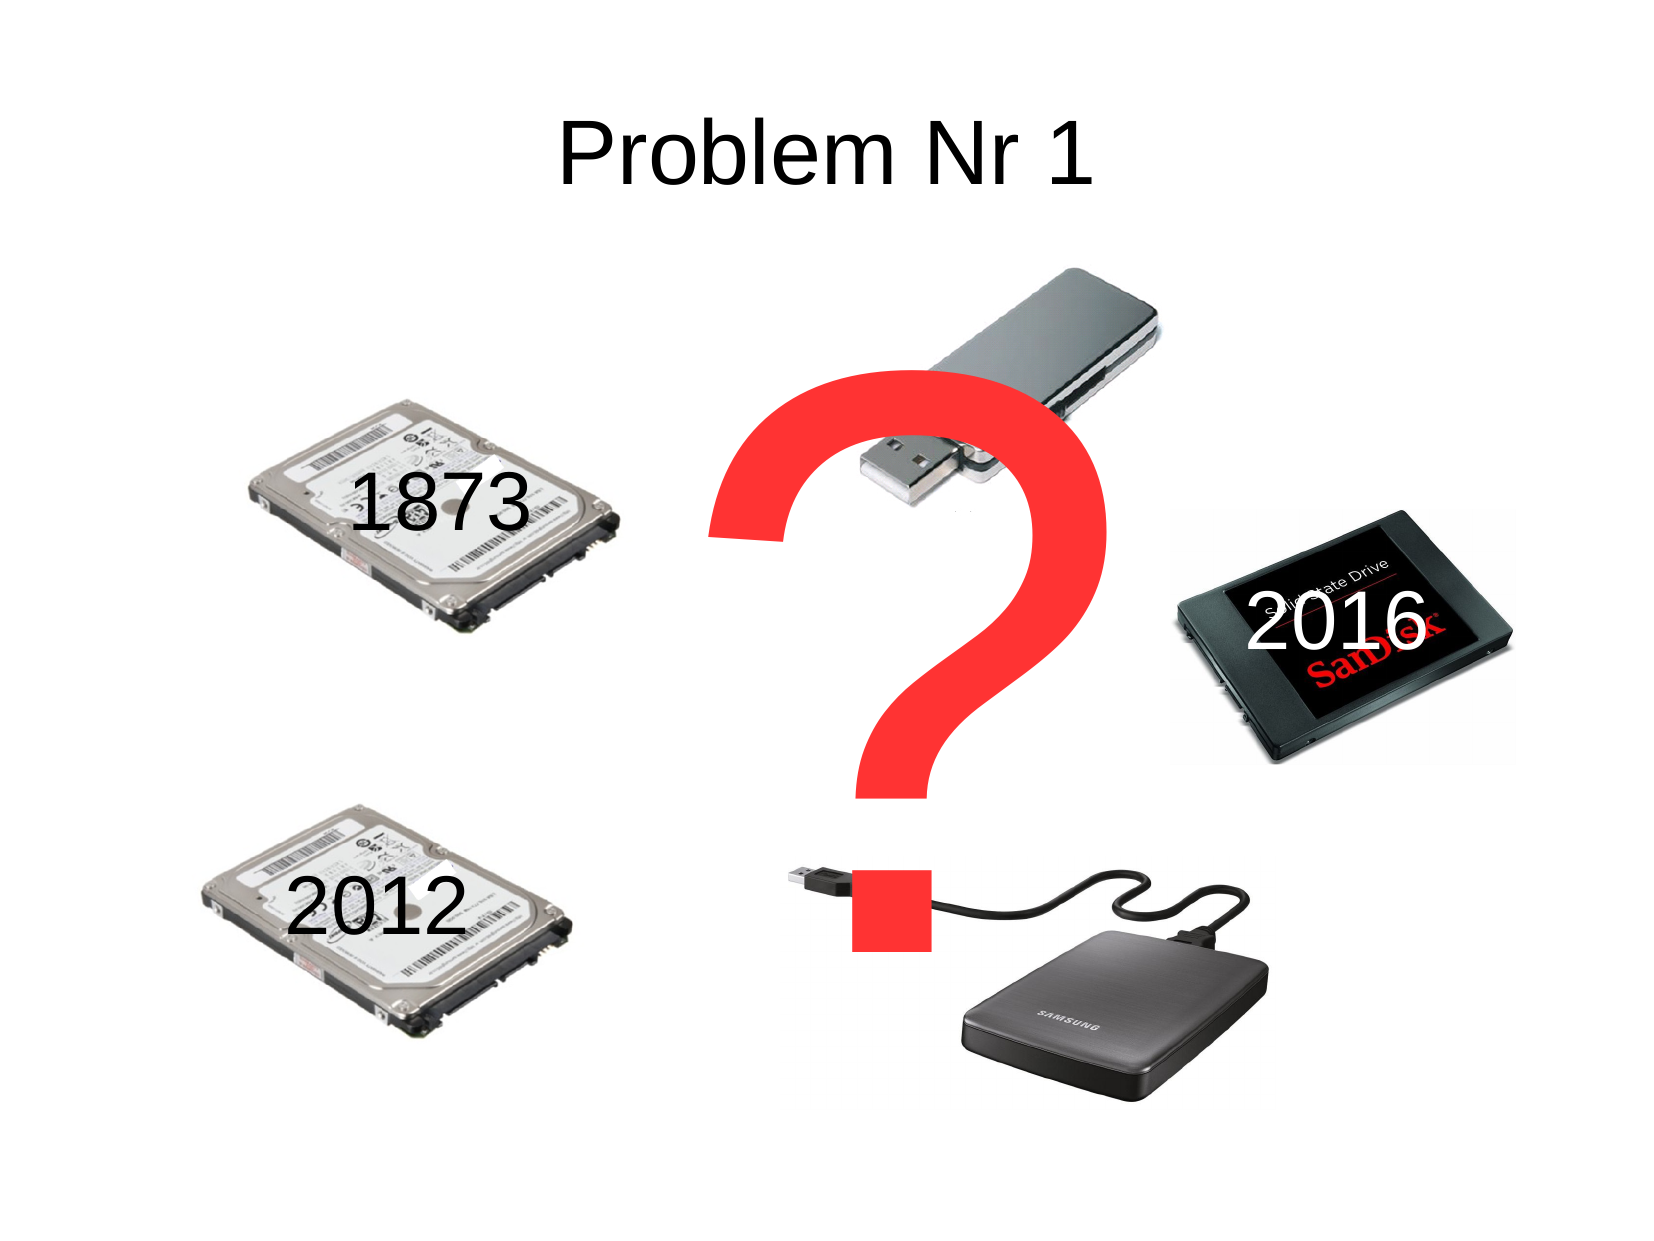

# Problem Nr 1
?
1873
2016
2012